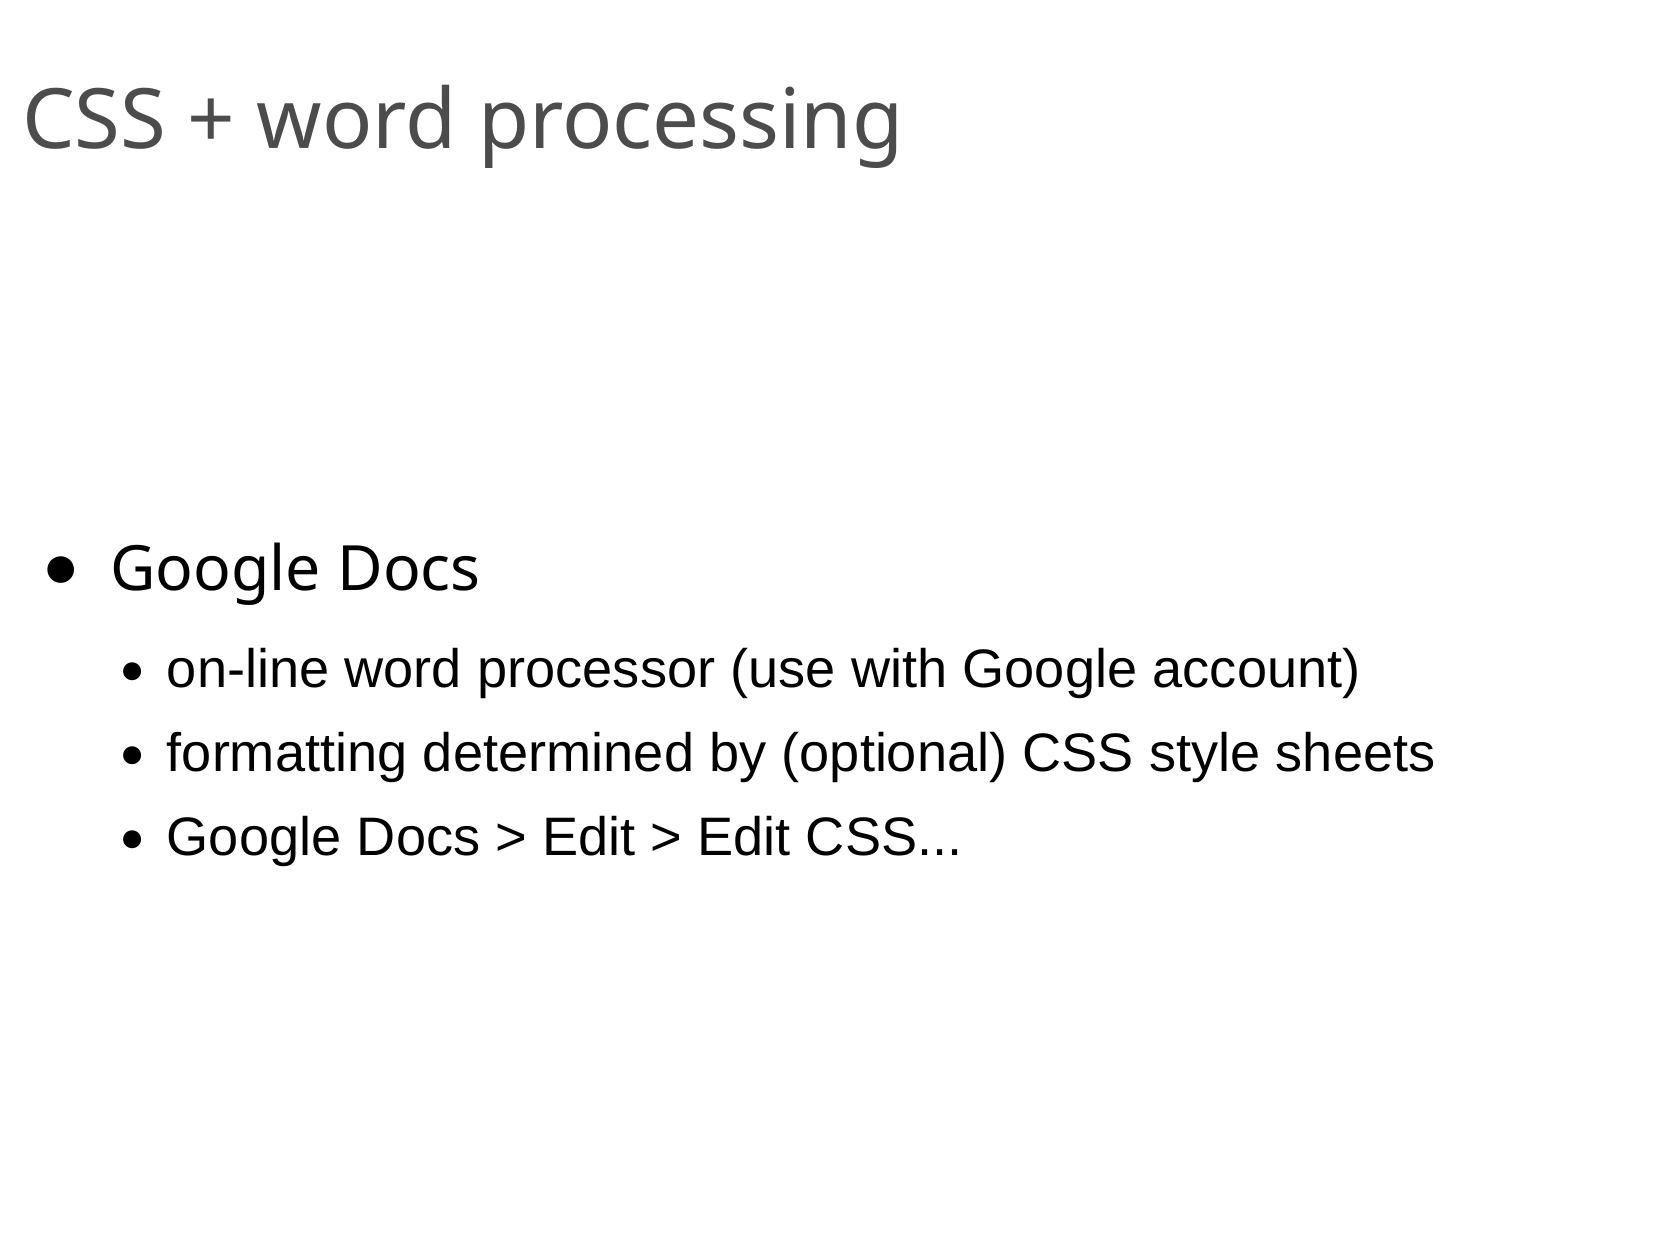

# CSS + word processing
Google Docs
on-line word processor (use with Google account)
formatting determined by (optional) CSS style sheets
Google Docs > Edit > Edit CSS...